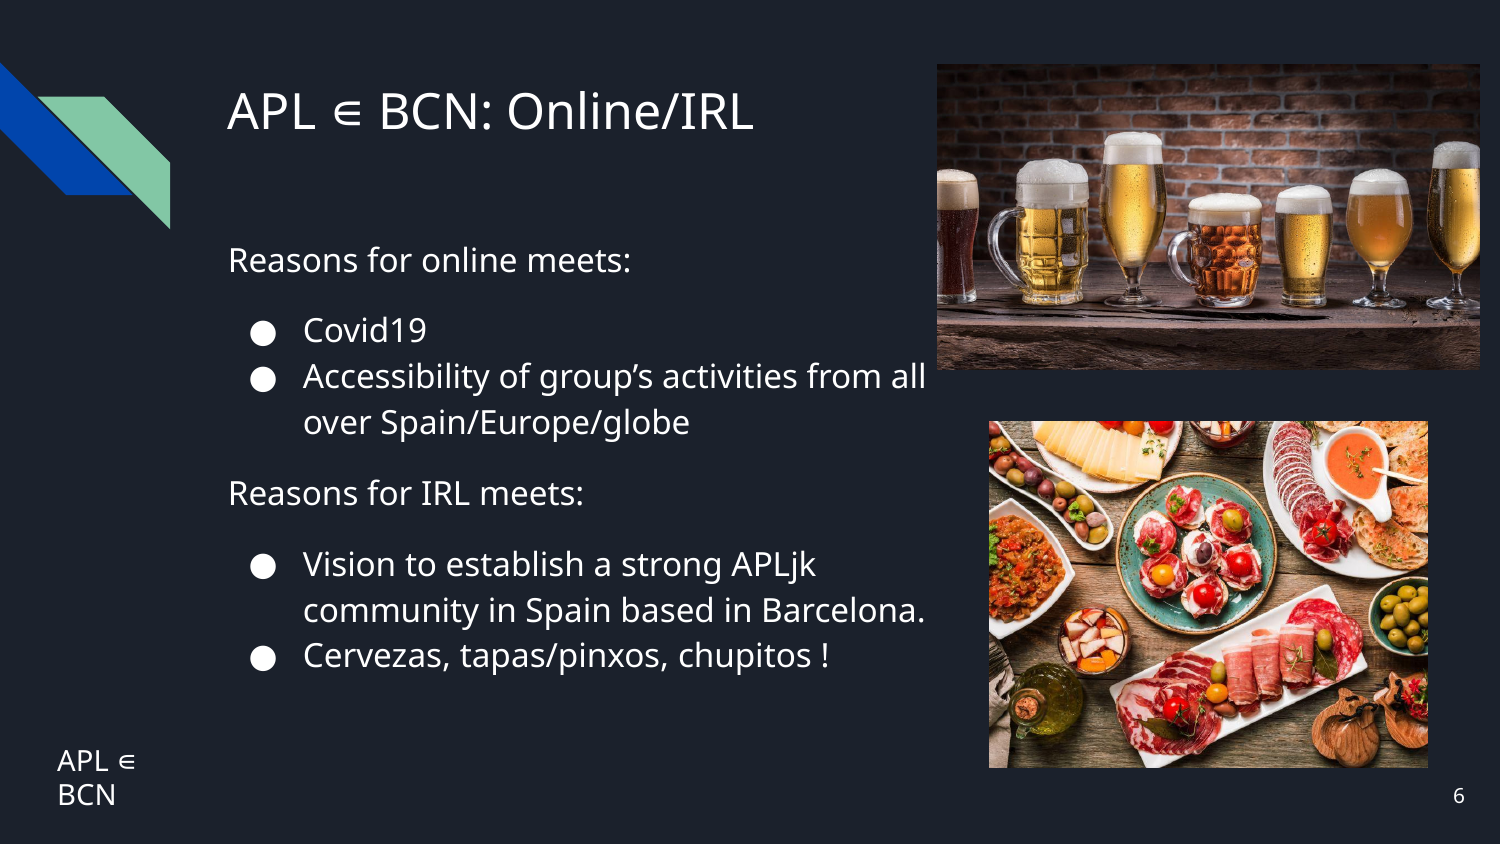

# APL ∊ BCN: Online/IRL
Reasons for online meets:
Covid19
Accessibility of group’s activities from all over Spain/Europe/globe
Reasons for IRL meets:
Vision to establish a strong APLjk community in Spain based in Barcelona.
Cervezas, tapas/pinxos, chupitos !